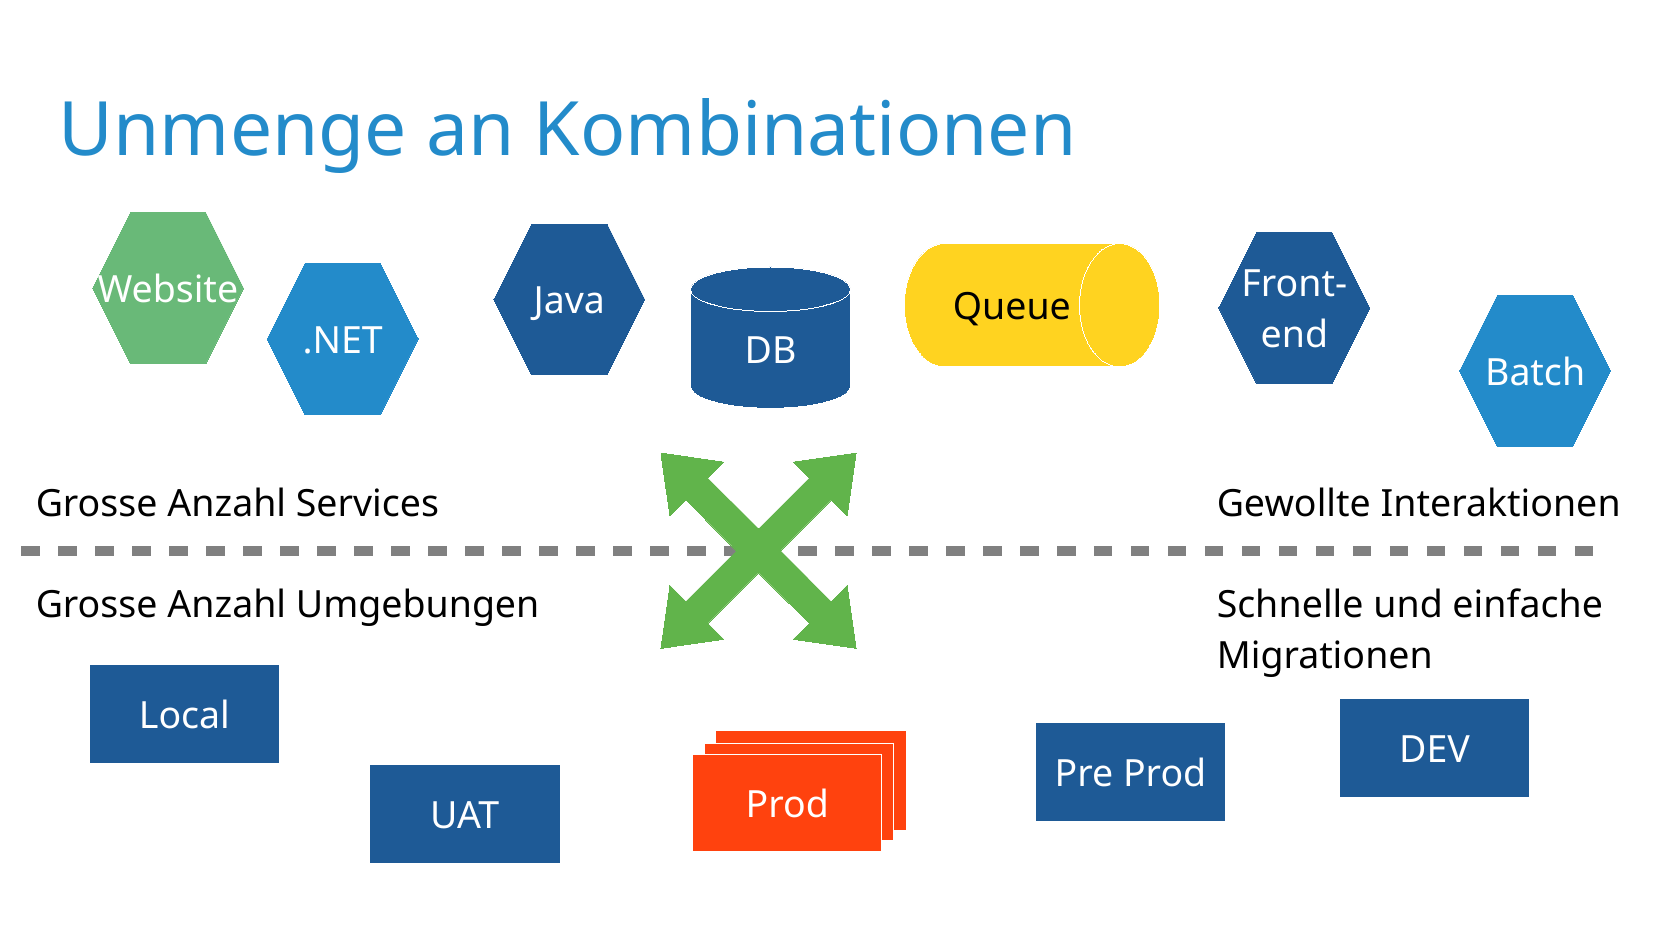

# Unmenge an Kombinationen
Website
Java
Front-
end
Queue
.NET
DB
Batch
Grosse Anzahl Services
Gewollte Interaktionen
Grosse Anzahl Umgebungen
Schnelle und einfache
Migrationen
Local
DEV
Pre Prod
Prod
Prod
Prod
UAT